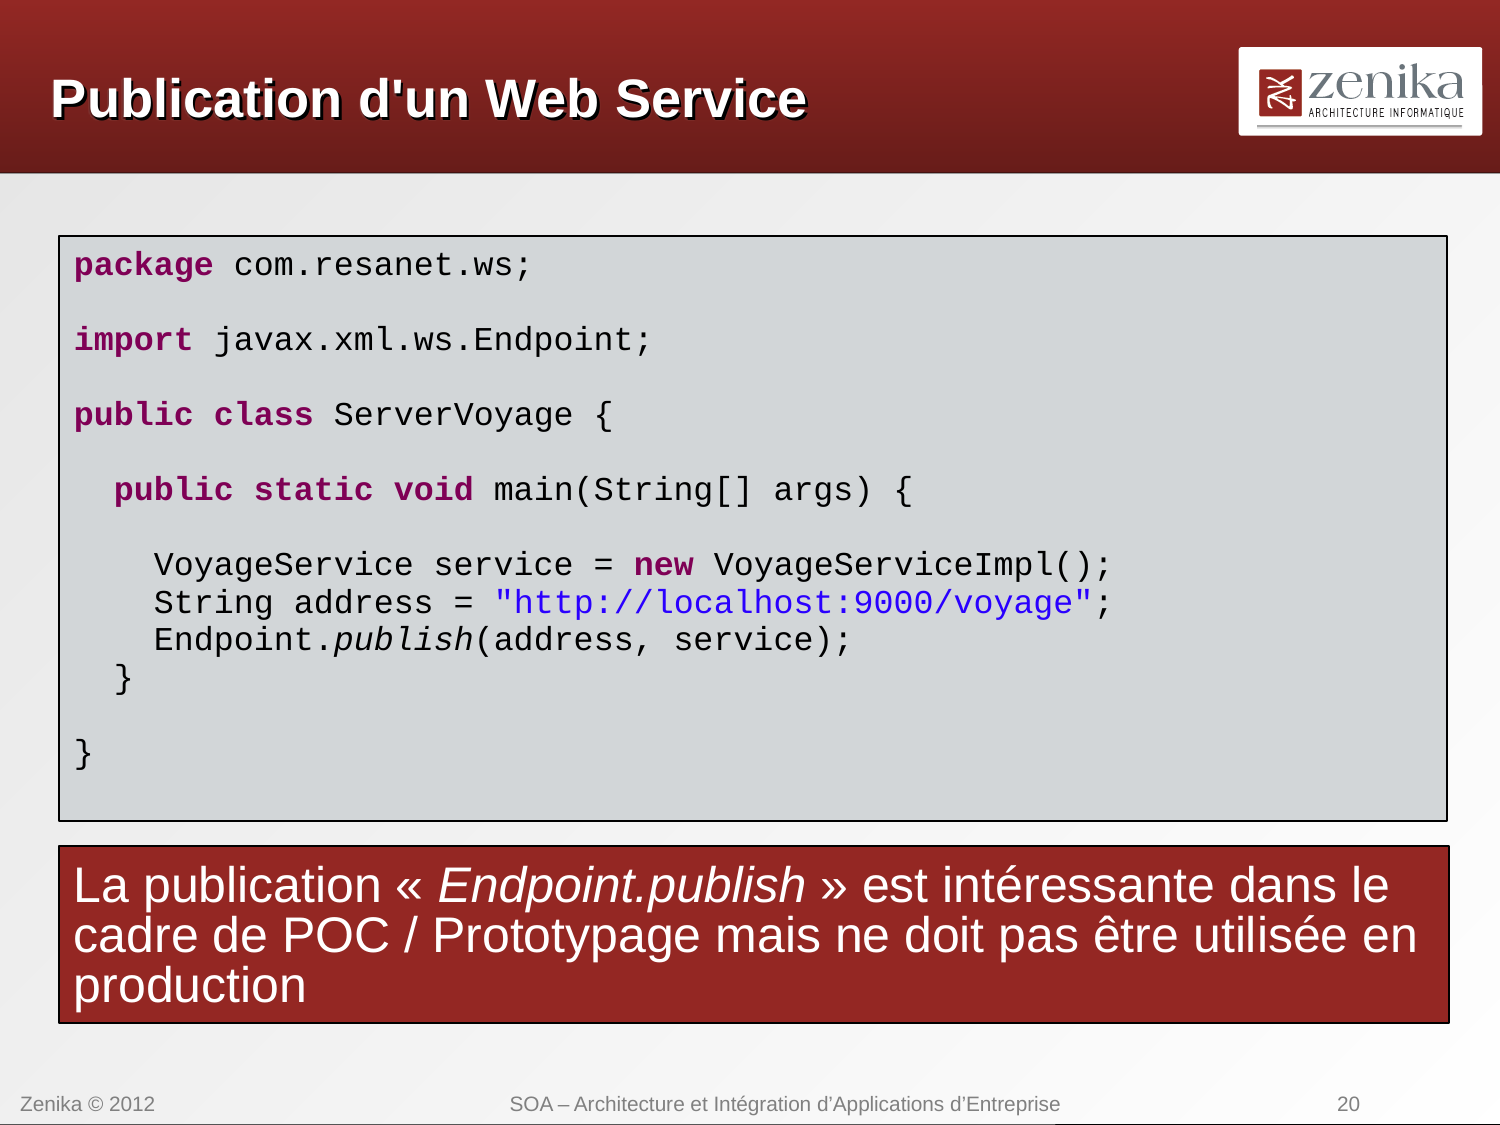

# Publication d'un Web Service
package com.resanet.ws;
import javax.xml.ws.Endpoint;
public class ServerVoyage {
 public static void main(String[] args) {
 VoyageService service = new VoyageServiceImpl();
 String address = "http://localhost:9000/voyage";
 Endpoint.publish(address, service);
 }
}
La publication « Endpoint.publish » est intéressante dans le cadre de POC / Prototypage mais ne doit pas être utilisée en production